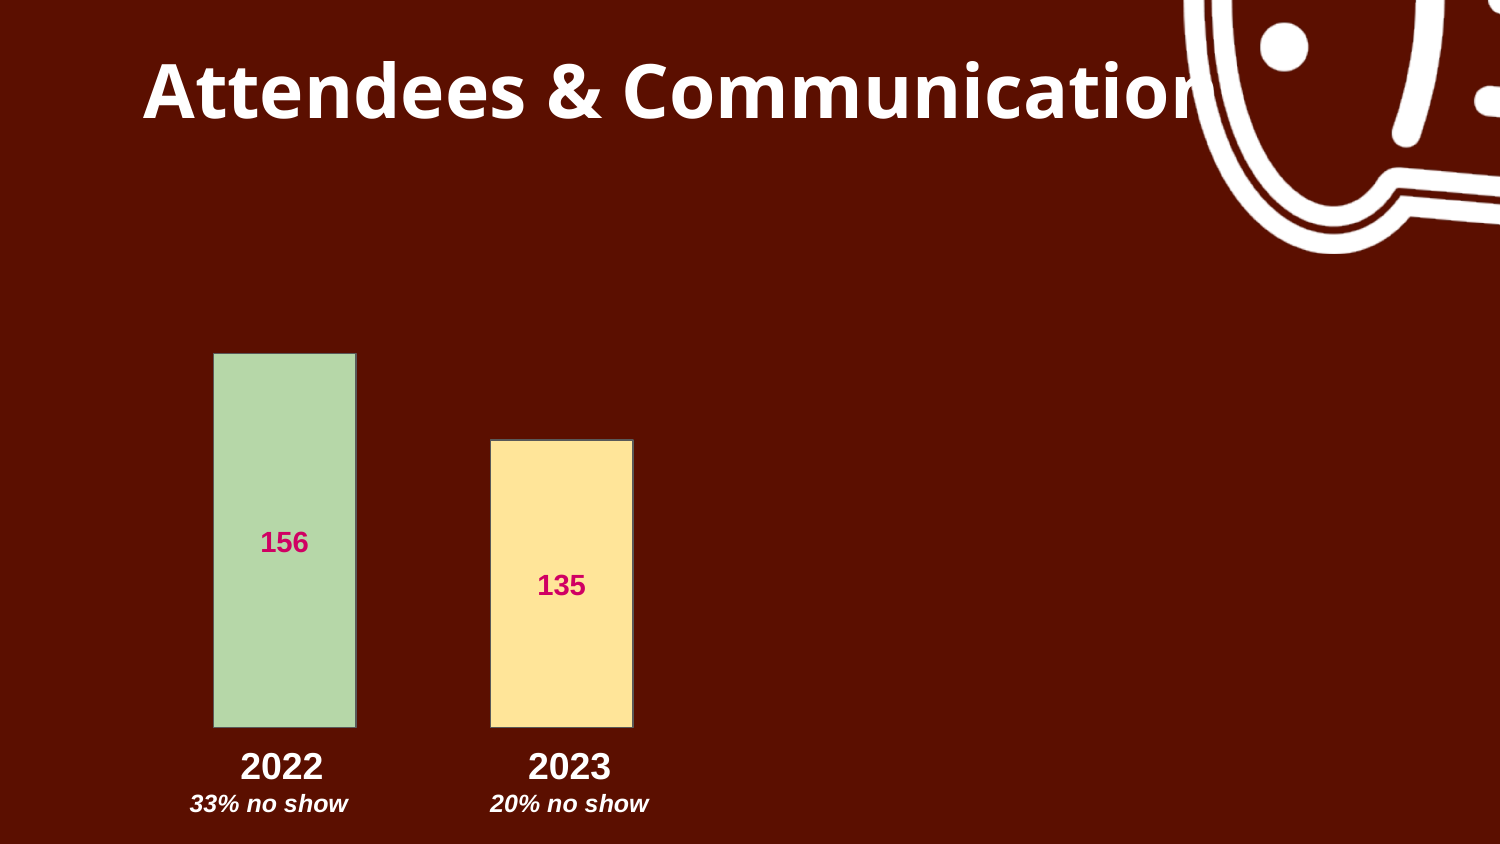

Attendees & Communication
156
135
2022
33% no show 👀
2023
20% no show